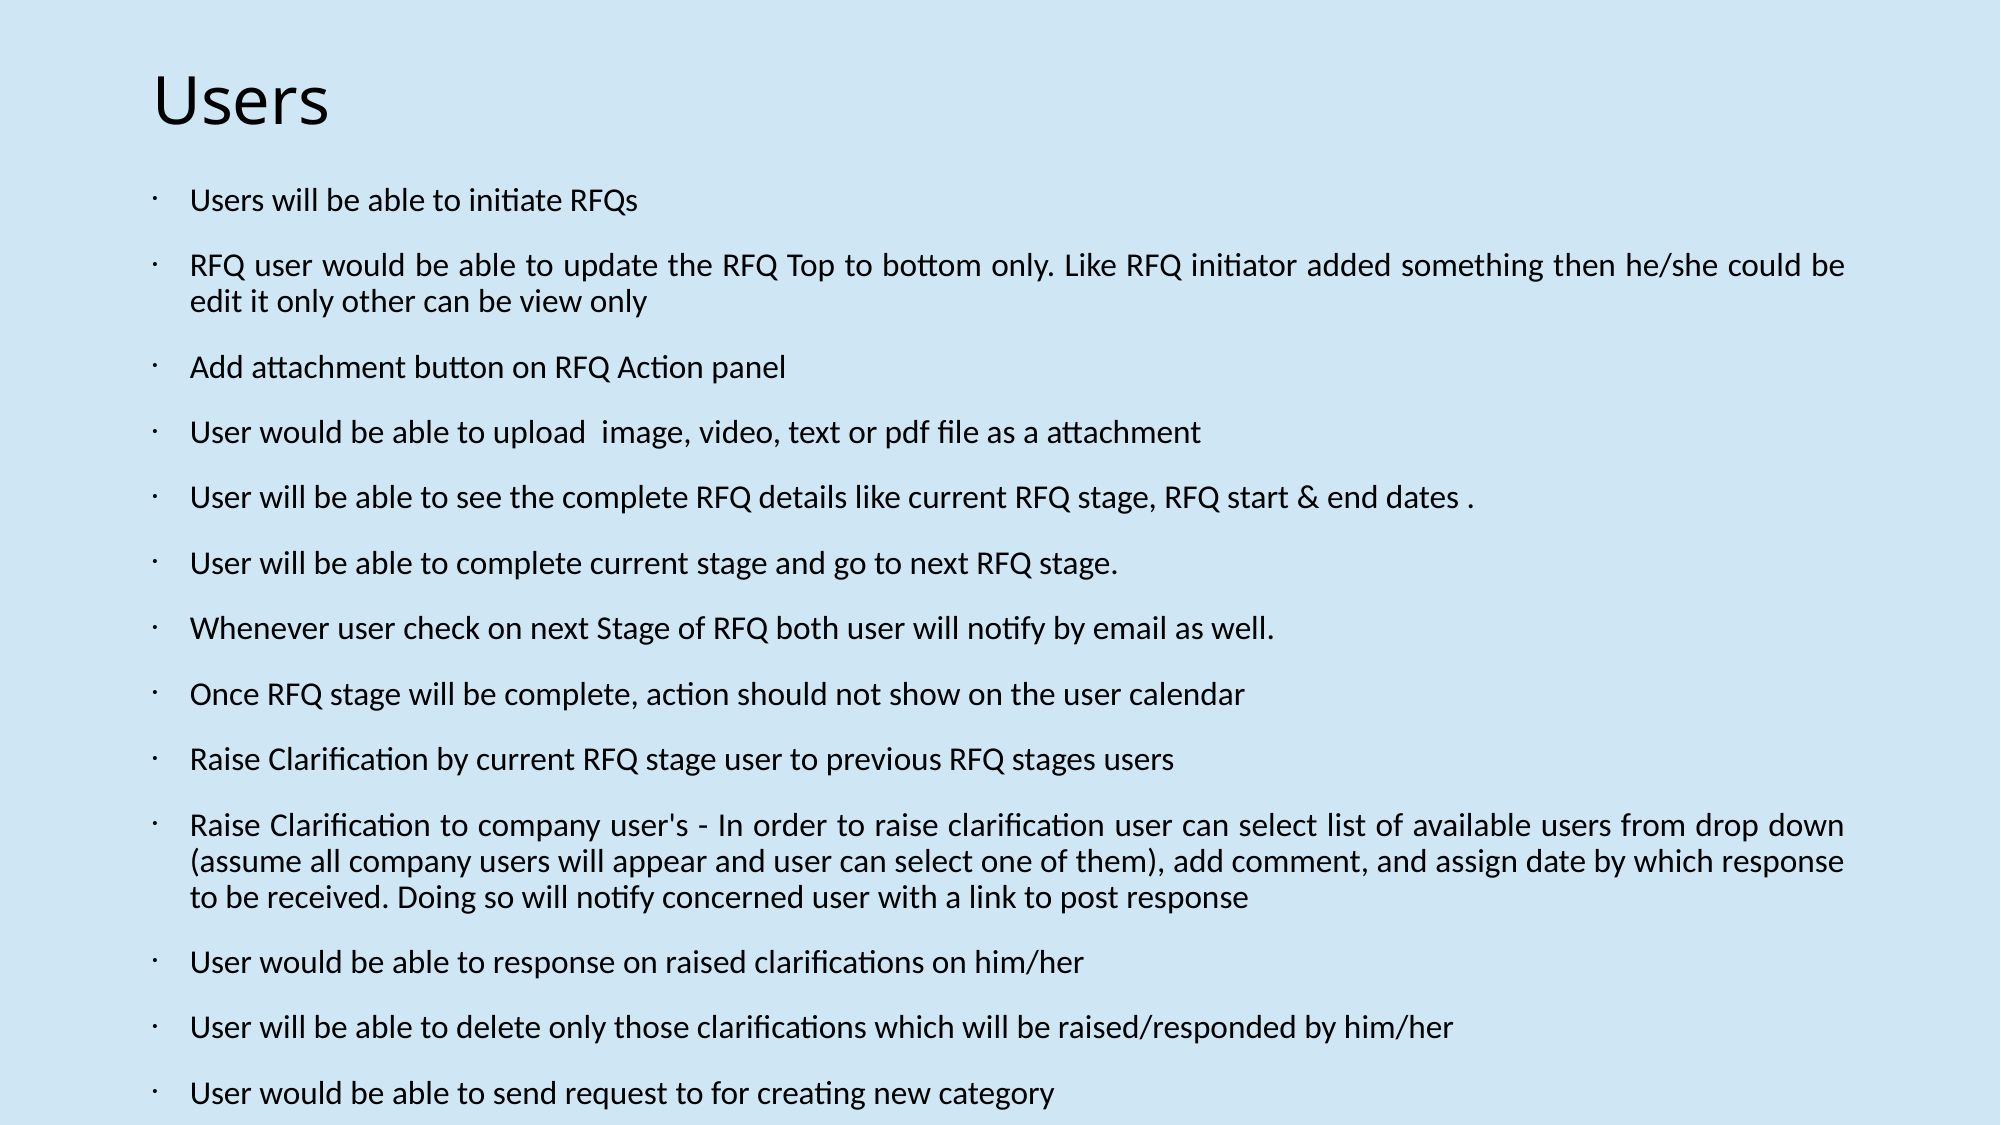

# Users
Users will be able to initiate RFQs
RFQ user would be able to update the RFQ Top to bottom only. Like RFQ initiator added something then he/she could be edit it only other can be view only
Add attachment button on RFQ Action panel
User would be able to upload image, video, text or pdf file as a attachment
User will be able to see the complete RFQ details like current RFQ stage, RFQ start & end dates .
User will be able to complete current stage and go to next RFQ stage.
Whenever user check on next Stage of RFQ both user will notify by email as well.
Once RFQ stage will be complete, action should not show on the user calendar
Raise Clarification by current RFQ stage user to previous RFQ stages users
Raise Clarification to company user's - In order to raise clarification user can select list of available users from drop down (assume all company users will appear and user can select one of them), add comment, and assign date by which response to be received. Doing so will notify concerned user with a link to post response
User would be able to response on raised clarifications on him/her
User will be able to delete only those clarifications which will be raised/responded by him/her
User would be able to send request to for creating new category
If any of the workflow stages are switched off by the RFQ initiator – re-routing of the workflow of the default stage ahead of the switched off stage i.e. it should then be allowed to be routed to the next logical 'On' stage.
RFQ Users will be able to view the RFQ from any RFQ stage of workflow
All notifications by email.
Users will manage his profile and complete any missing data